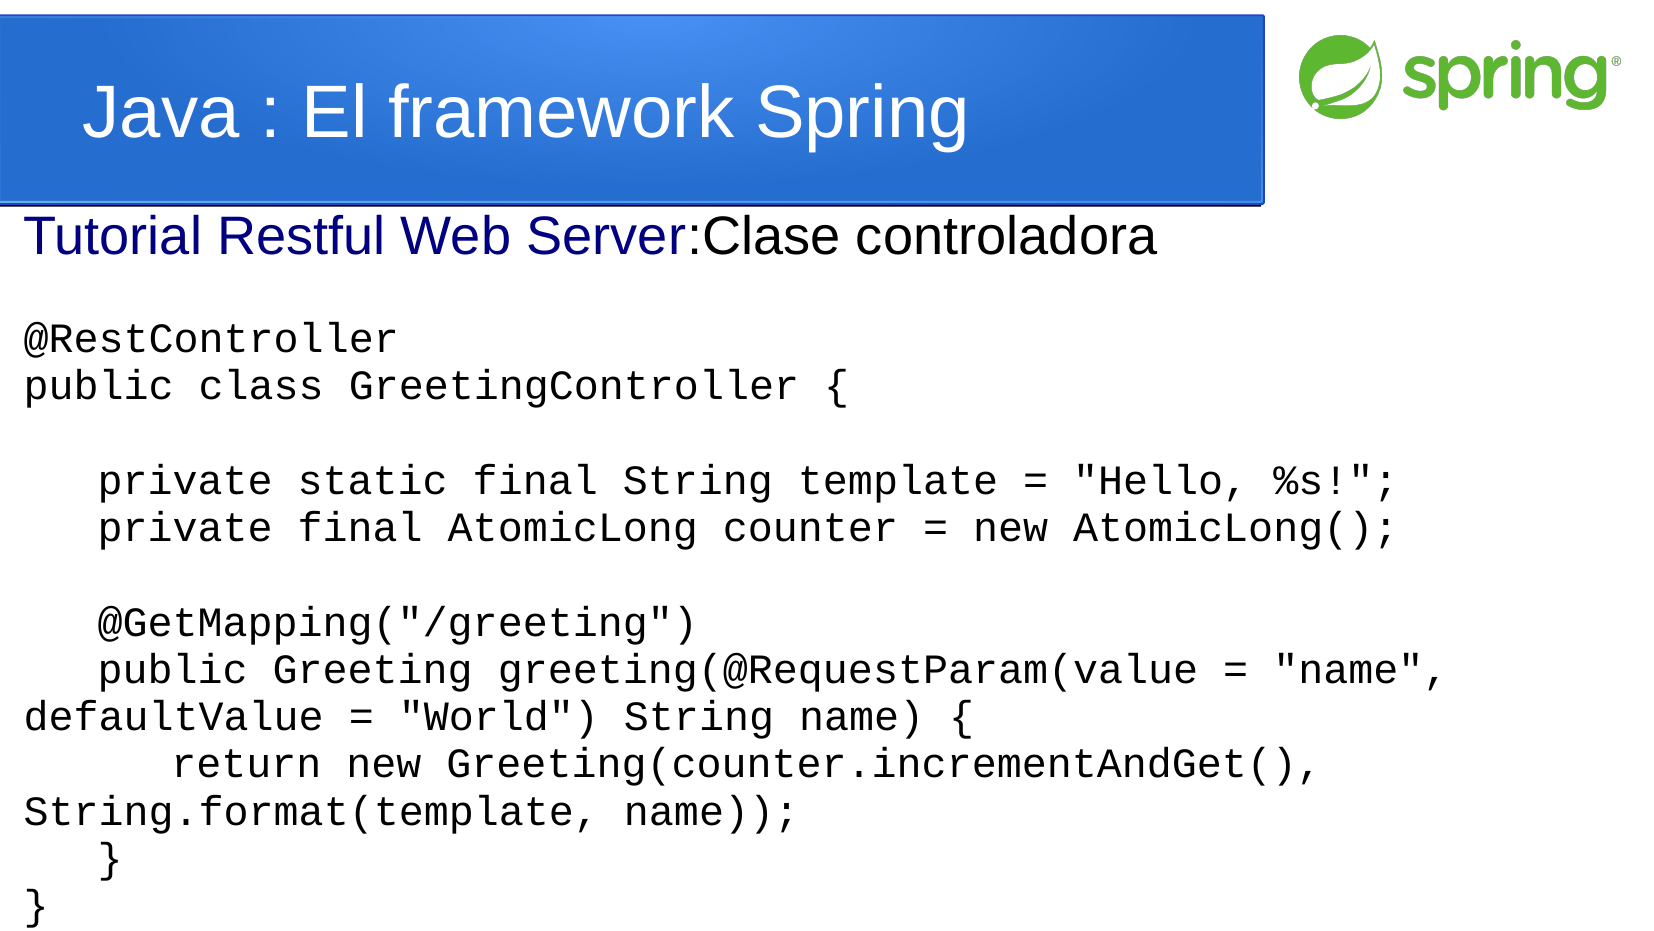

# Java : El framework Spring
Tutorial Restful Web Server:Clase controladora
@RestController
public class GreetingController {
	private static final String template = "Hello, %s!";
	private final AtomicLong counter = new AtomicLong();
	@GetMapping("/greeting")
	public Greeting greeting(@RequestParam(value = "name", defaultValue = "World") String name) {
		return new Greeting(counter.incrementAndGet(), String.format(template, name));
	}
}